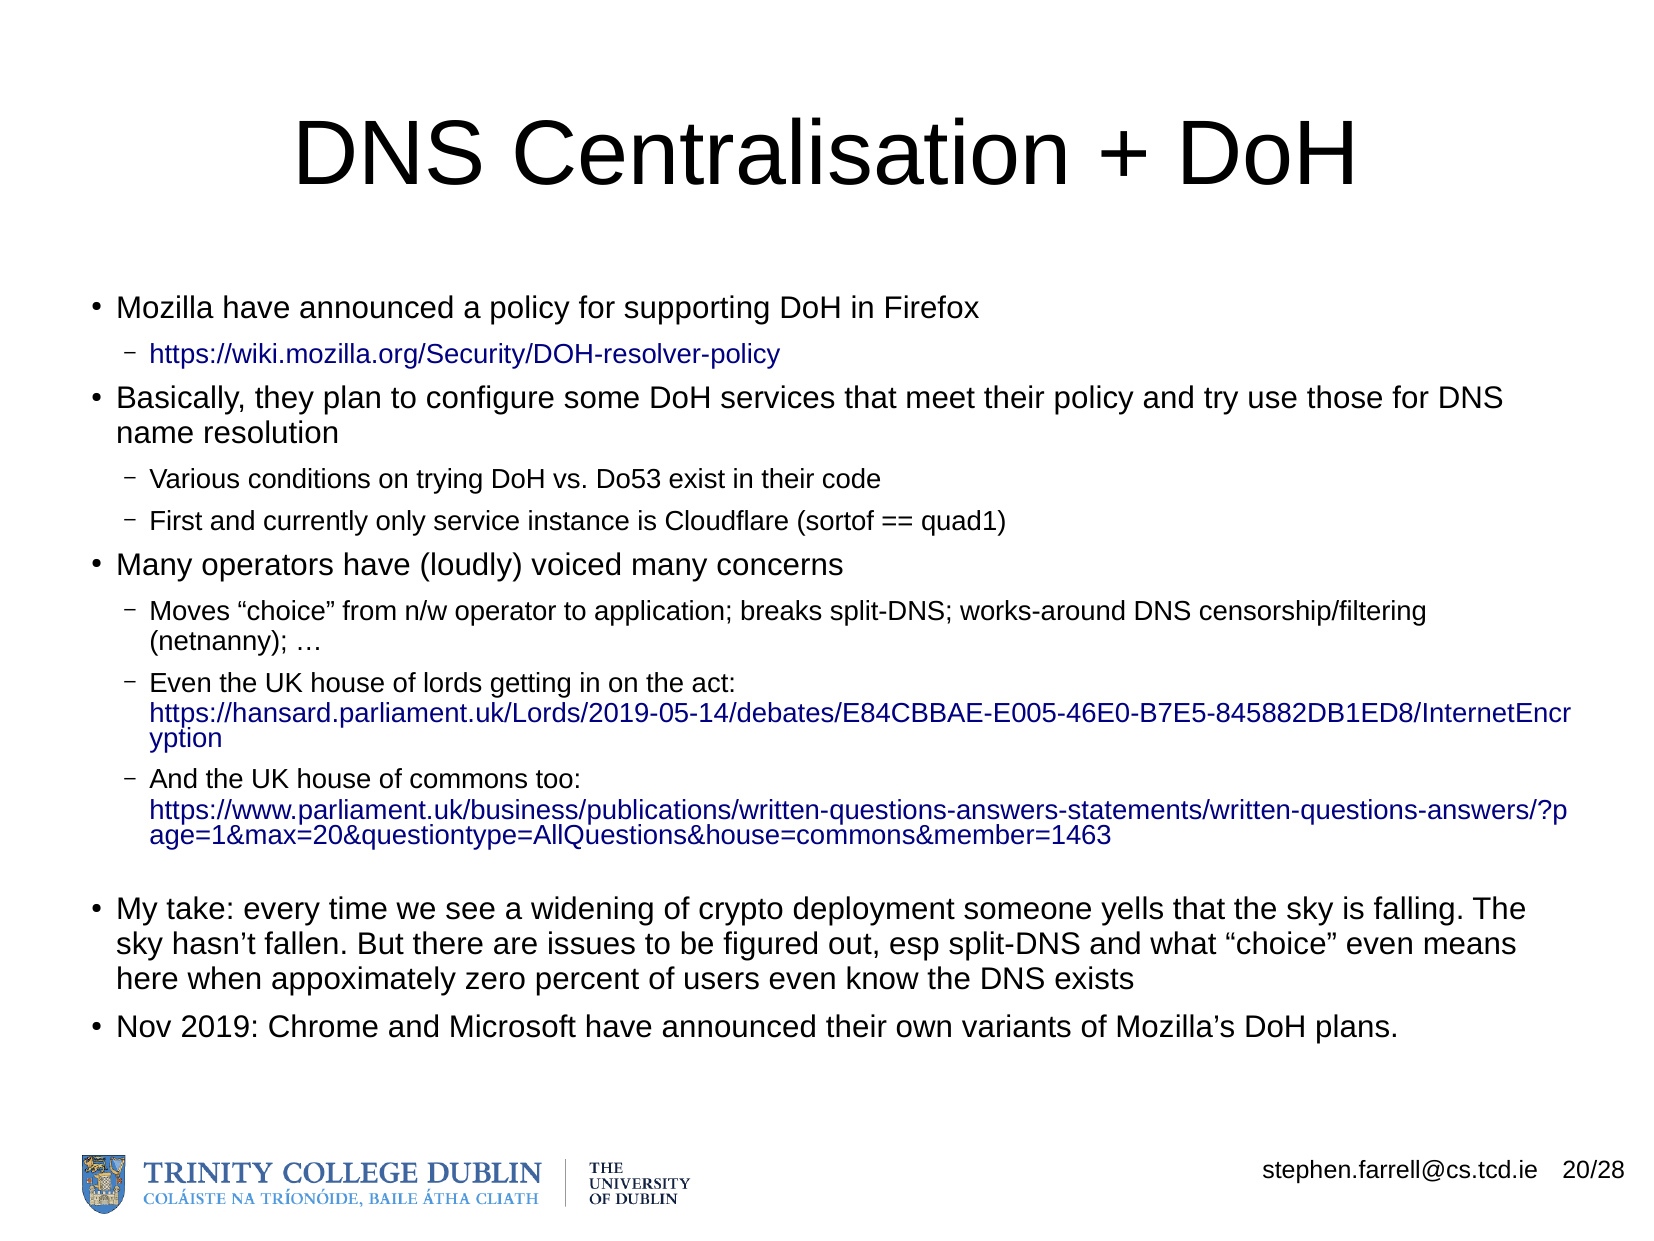

# DNS Centralisation + DoH
Mozilla have announced a policy for supporting DoH in Firefox
https://wiki.mozilla.org/Security/DOH-resolver-policy
Basically, they plan to configure some DoH services that meet their policy and try use those for DNS name resolution
Various conditions on trying DoH vs. Do53 exist in their code
First and currently only service instance is Cloudflare (sortof == quad1)
Many operators have (loudly) voiced many concerns
Moves “choice” from n/w operator to application; breaks split-DNS; works-around DNS censorship/filtering (netnanny); …
Even the UK house of lords getting in on the act: https://hansard.parliament.uk/Lords/2019-05-14/debates/E84CBBAE-E005-46E0-B7E5-845882DB1ED8/InternetEncryption
And the UK house of commons too:
https://www.parliament.uk/business/publications/written-questions-answers-statements/written-questions-answers/?page=1&max=20&questiontype=AllQuestions&house=commons&member=1463
My take: every time we see a widening of crypto deployment someone yells that the sky is falling. The sky hasn’t fallen. But there are issues to be figured out, esp split-DNS and what “choice” even means here when appoximately zero percent of users even know the DNS exists
Nov 2019: Chrome and Microsoft have announced their own variants of Mozilla’s DoH plans.